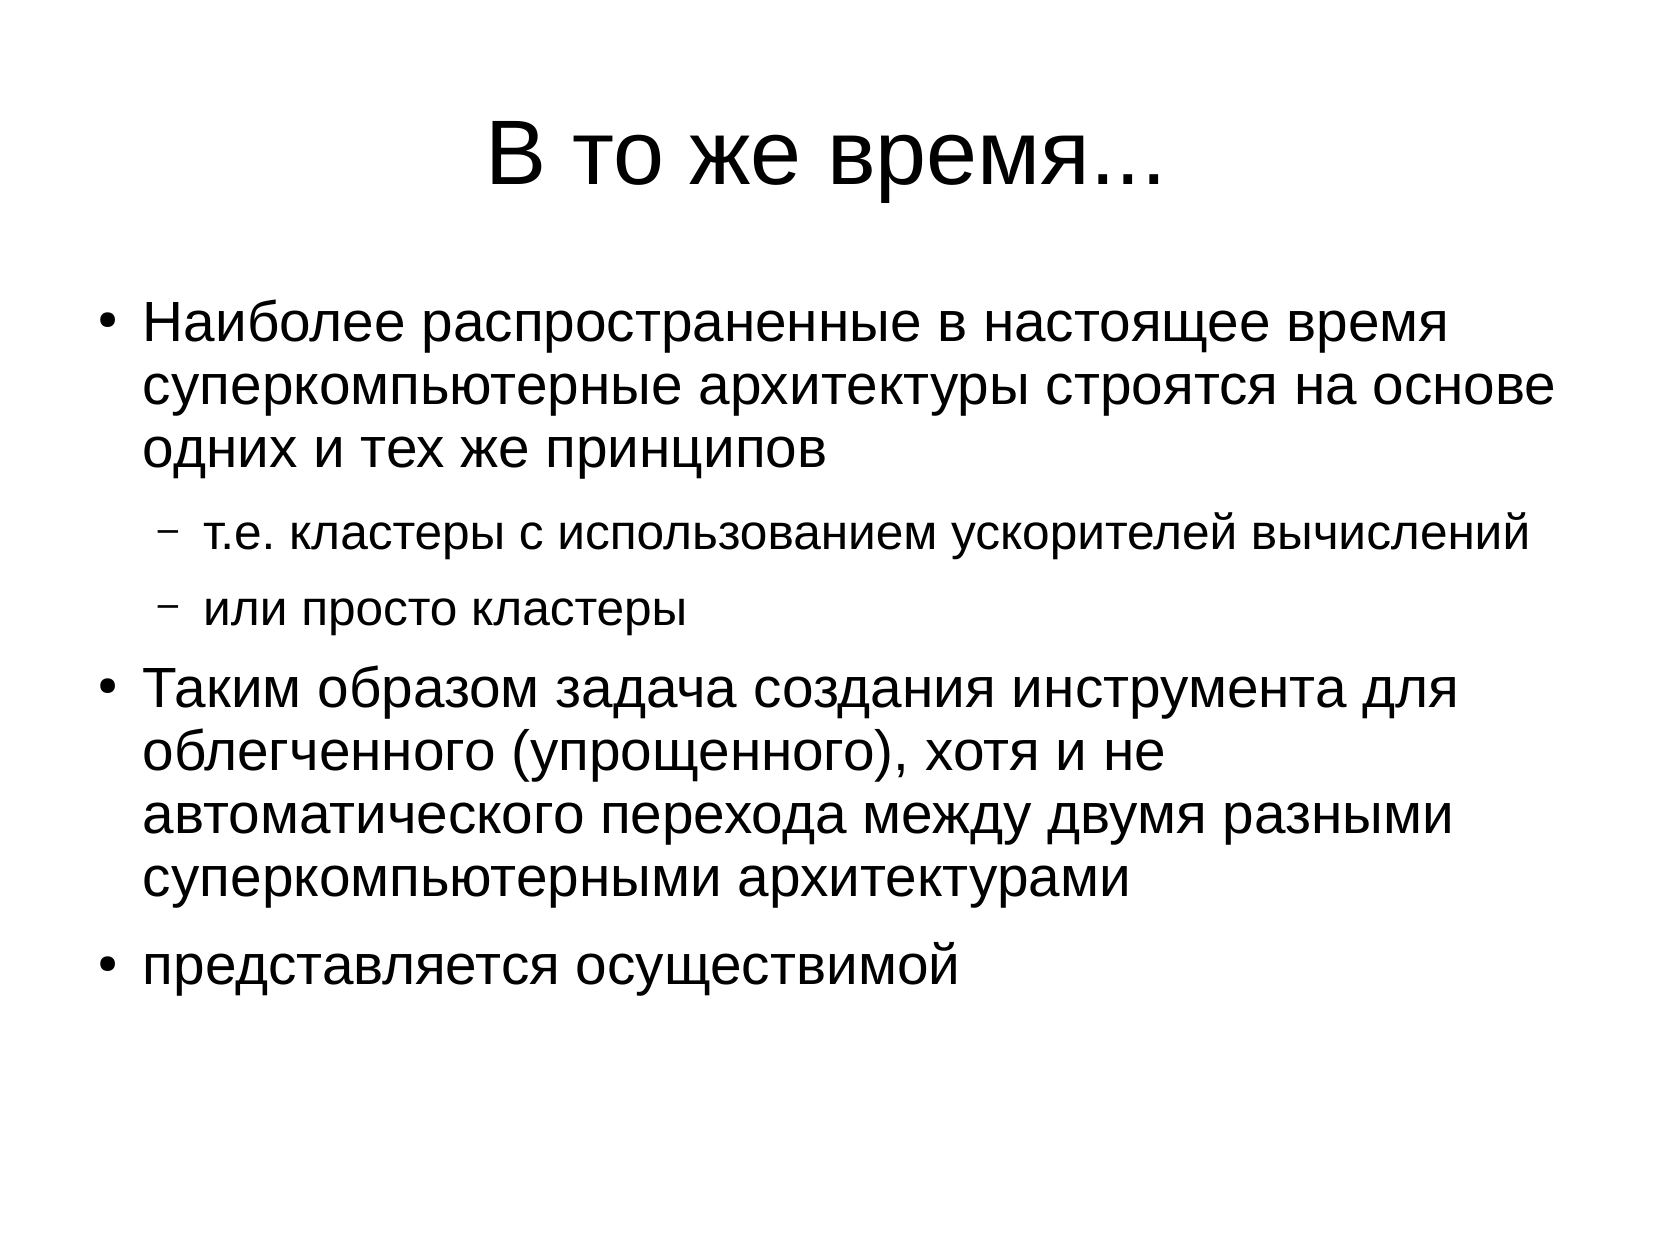

# В то же время...
Наиболее распространенные в настоящее время суперкомпьютерные архитектуры строятся на основе одних и тех же принципов
т.е. кластеры с использованием ускорителей вычислений
или просто кластеры
Таким образом задача создания инструмента для облегченного (упрощенного), хотя и не автоматического перехода между двумя разными суперкомпьютерными архитектурами
представляется осуществимой